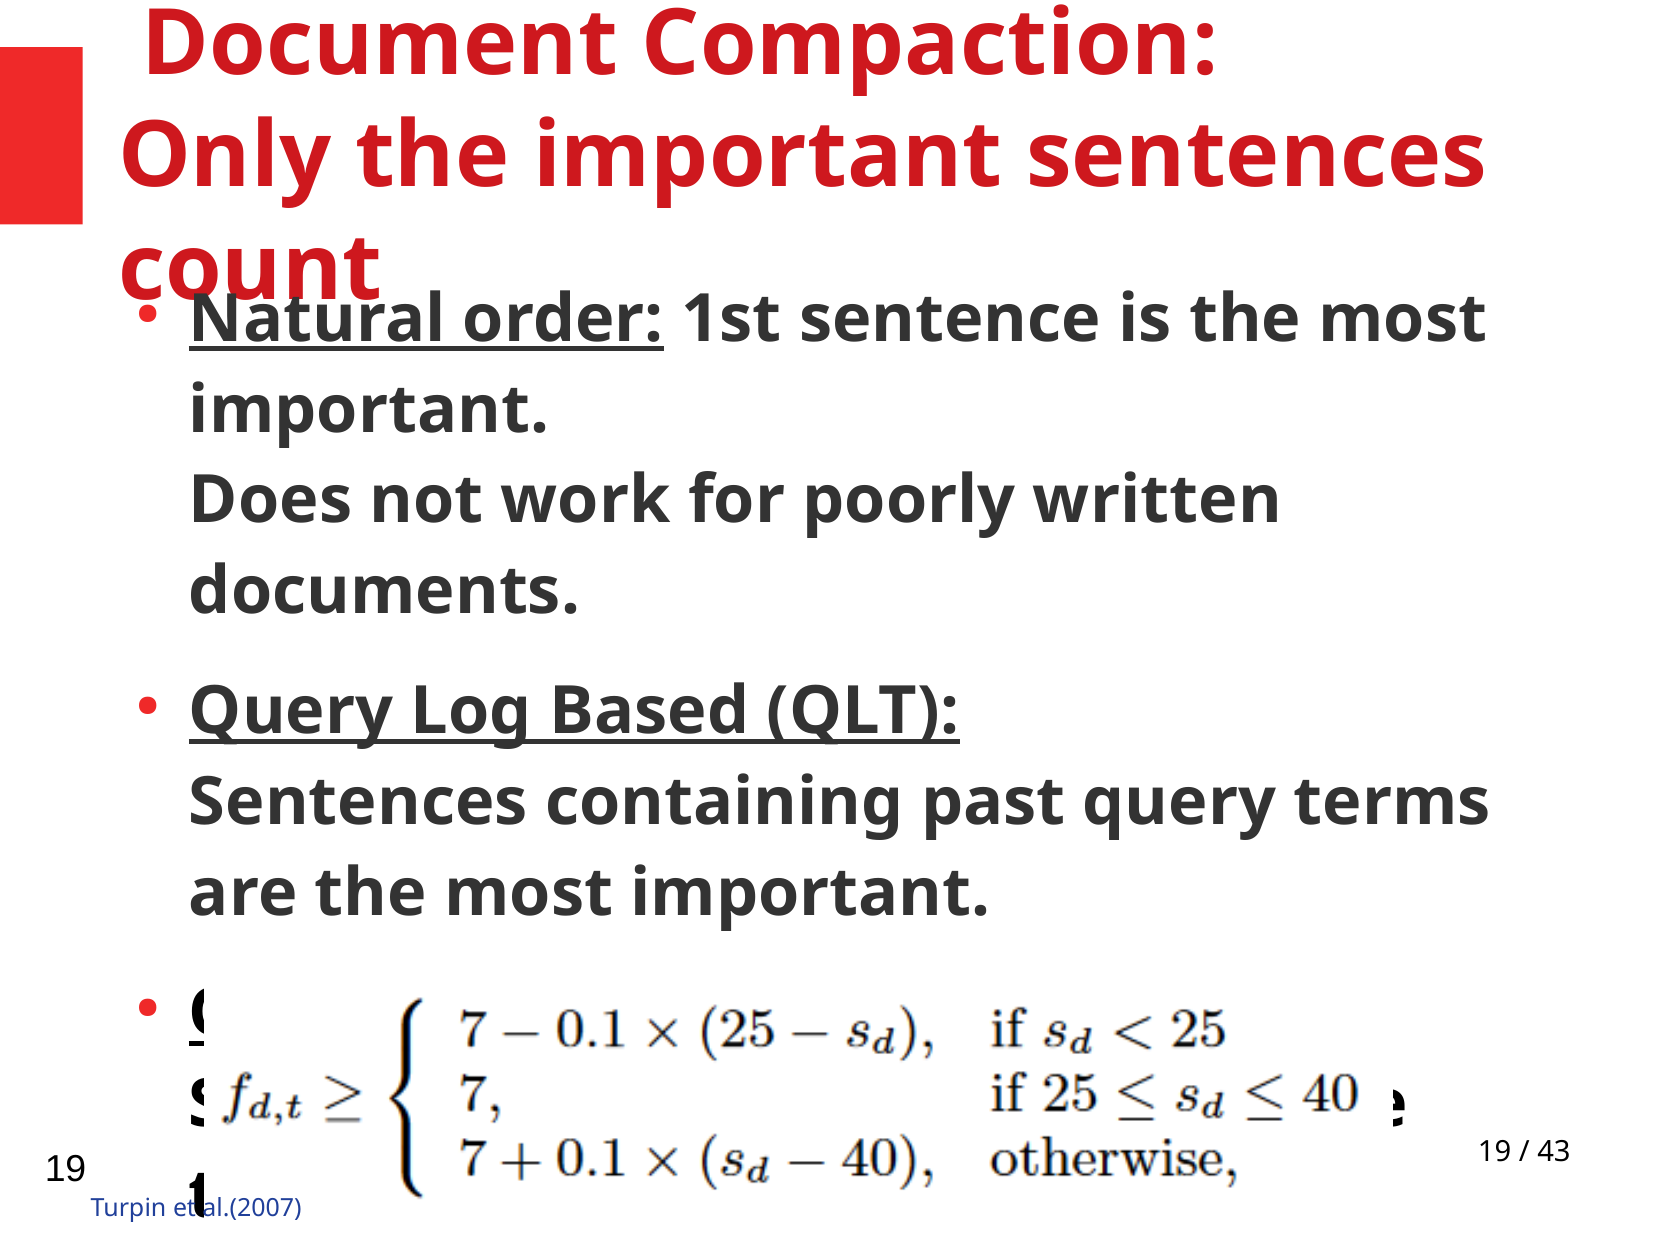

# Document Compaction: Only the important sentences count
Natural order: 1st sentence is the most important.
Does not work for poorly written documents.
Query Log Based (QLT):
Sentences containing past query terms are the most important.
Query Log Based (QLU):
Same as QLT, but only counts unique terms.
Significant Terms (ST):
Score based on term frequency
19
19
Turpin et al.(2007)